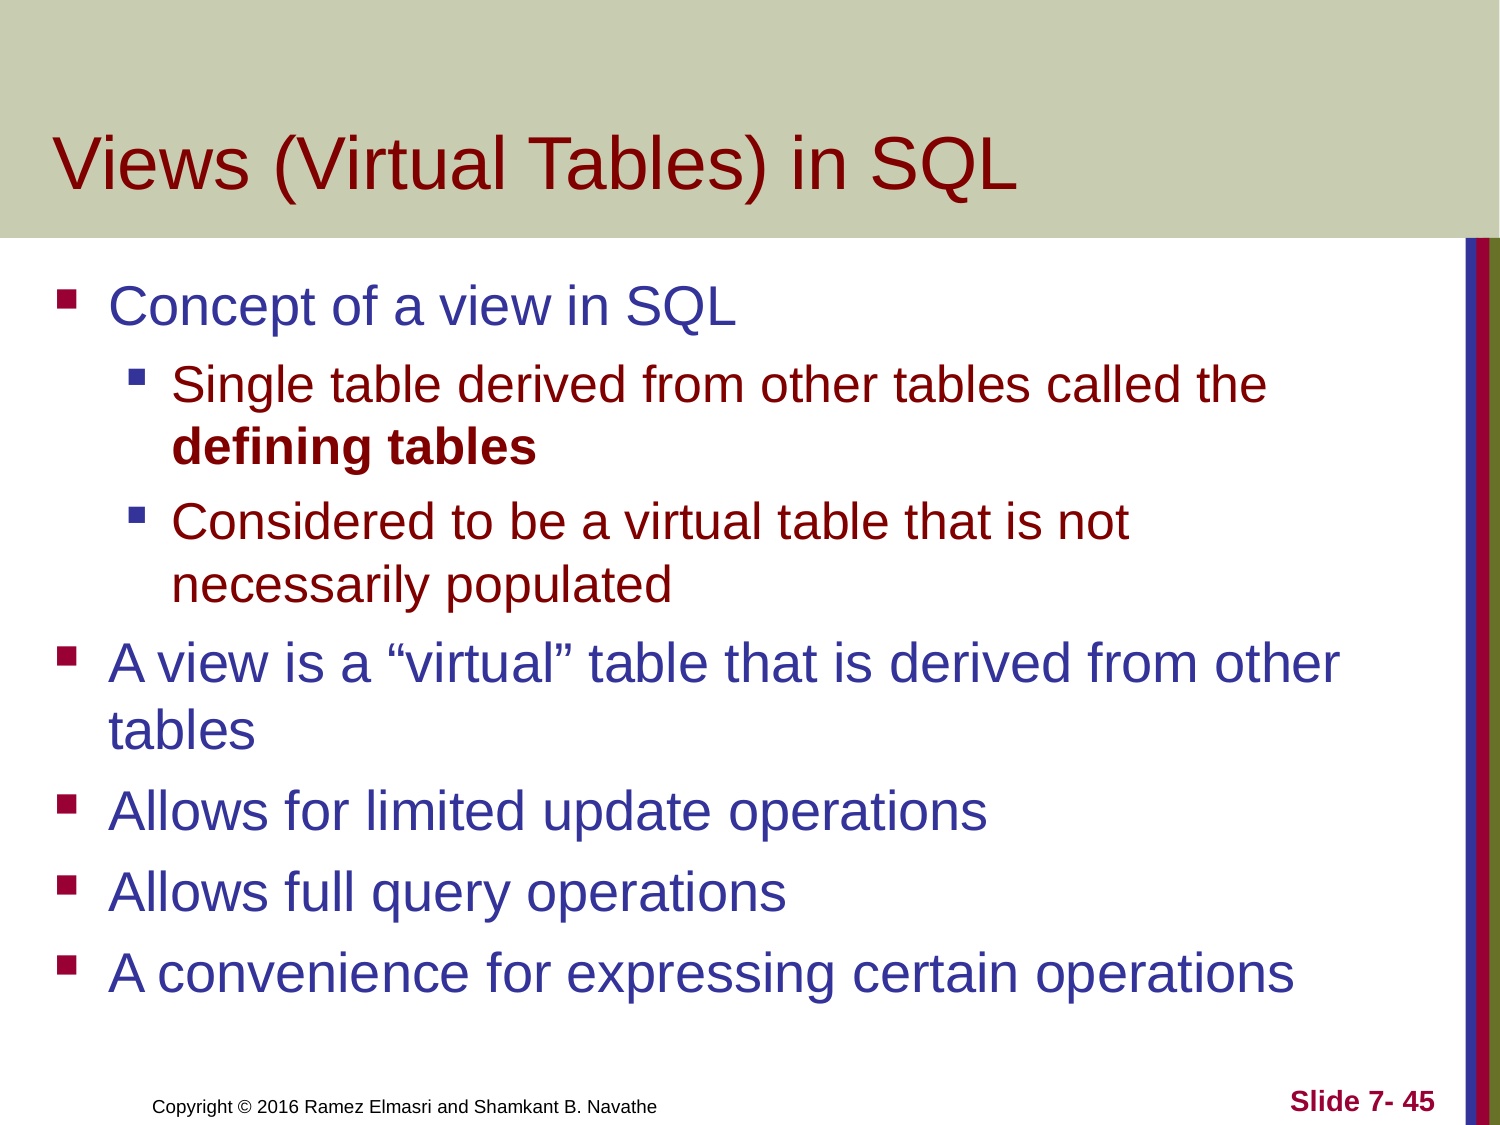

# Views (Virtual Tables) in SQL
Concept of a view in SQL
Single table derived from other tables called the defining tables
Considered to be a virtual table that is not necessarily populated
A view is a “virtual” table that is derived from other tables
Allows for limited update operations
Allows full query operations
A convenience for expressing certain operations
Slide 7- 45